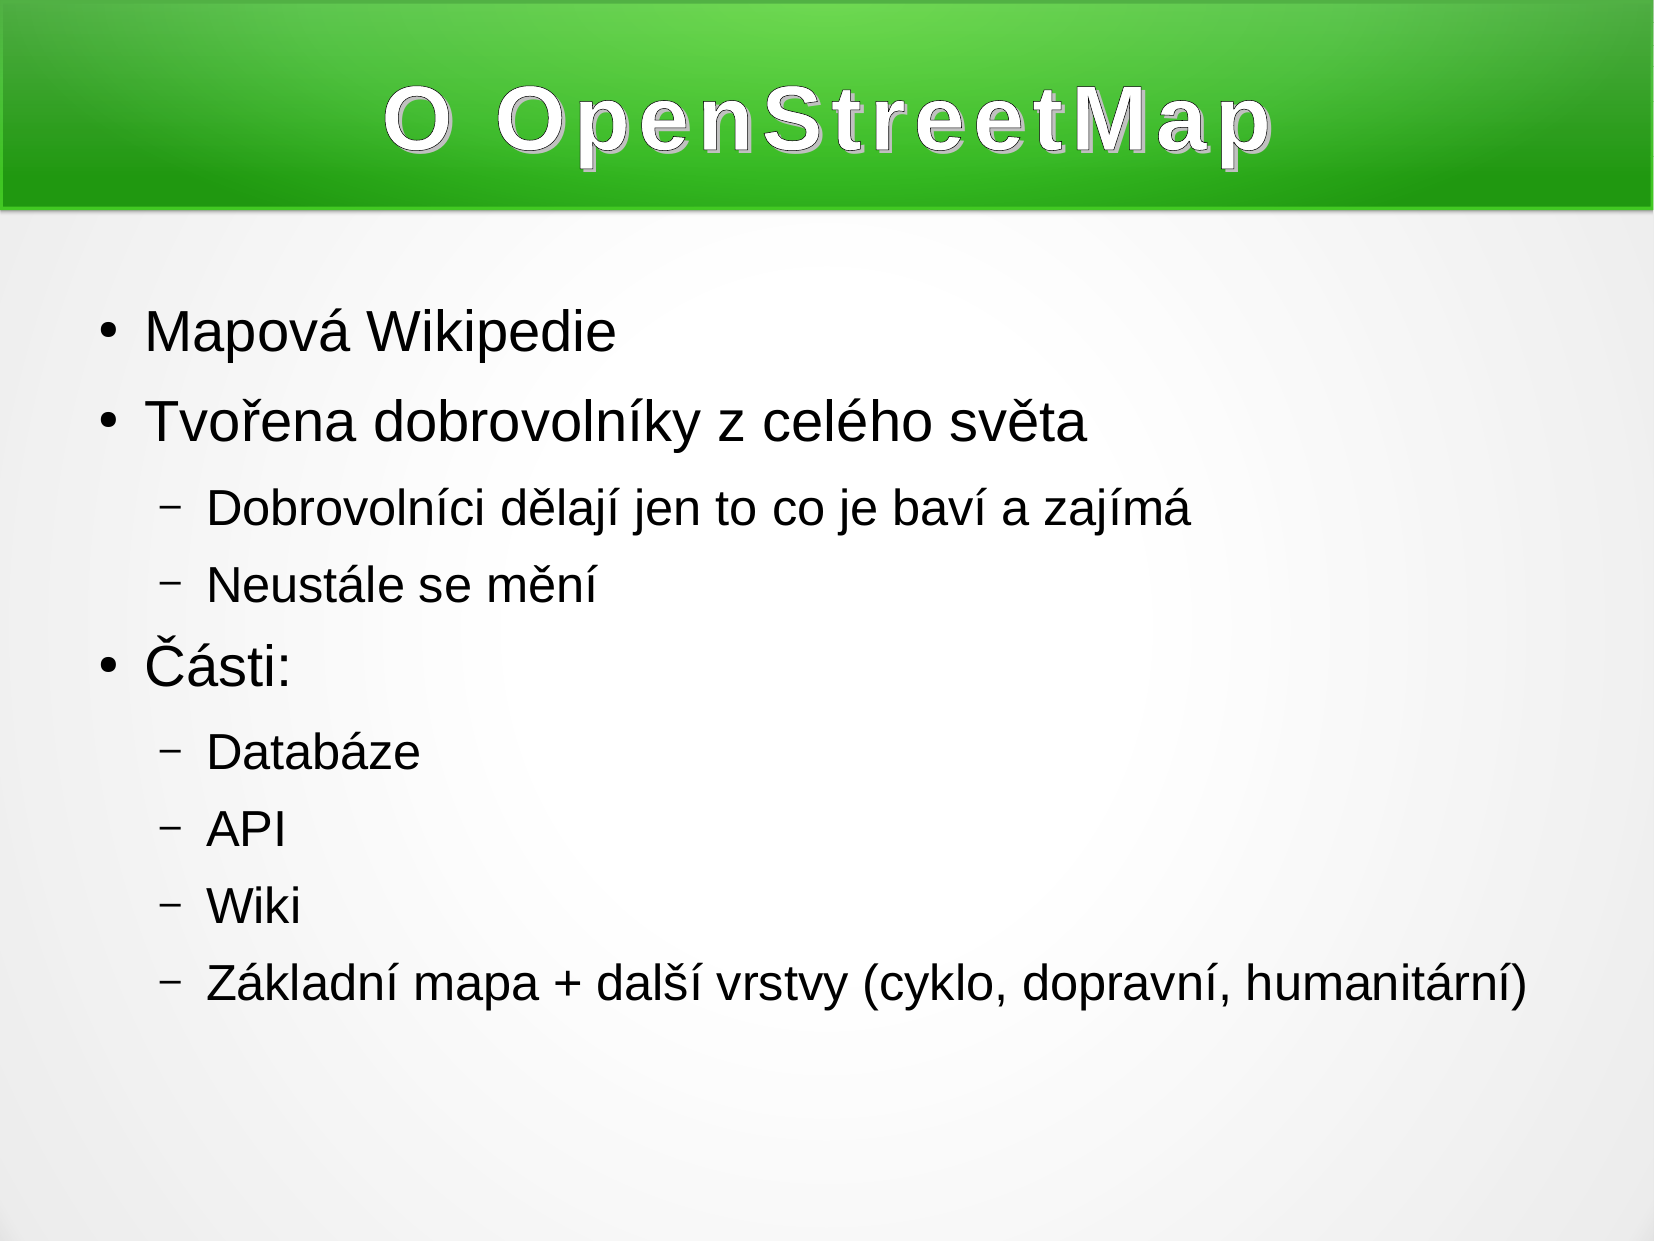

# O OpenStreetMap
Mapová Wikipedie
Tvořena dobrovolníky z celého světa
Dobrovolníci dělají jen to co je baví a zajímá
Neustále se mění
Části:
Databáze
API
Wiki
Základní mapa + další vrstvy (cyklo, dopravní, humanitární)